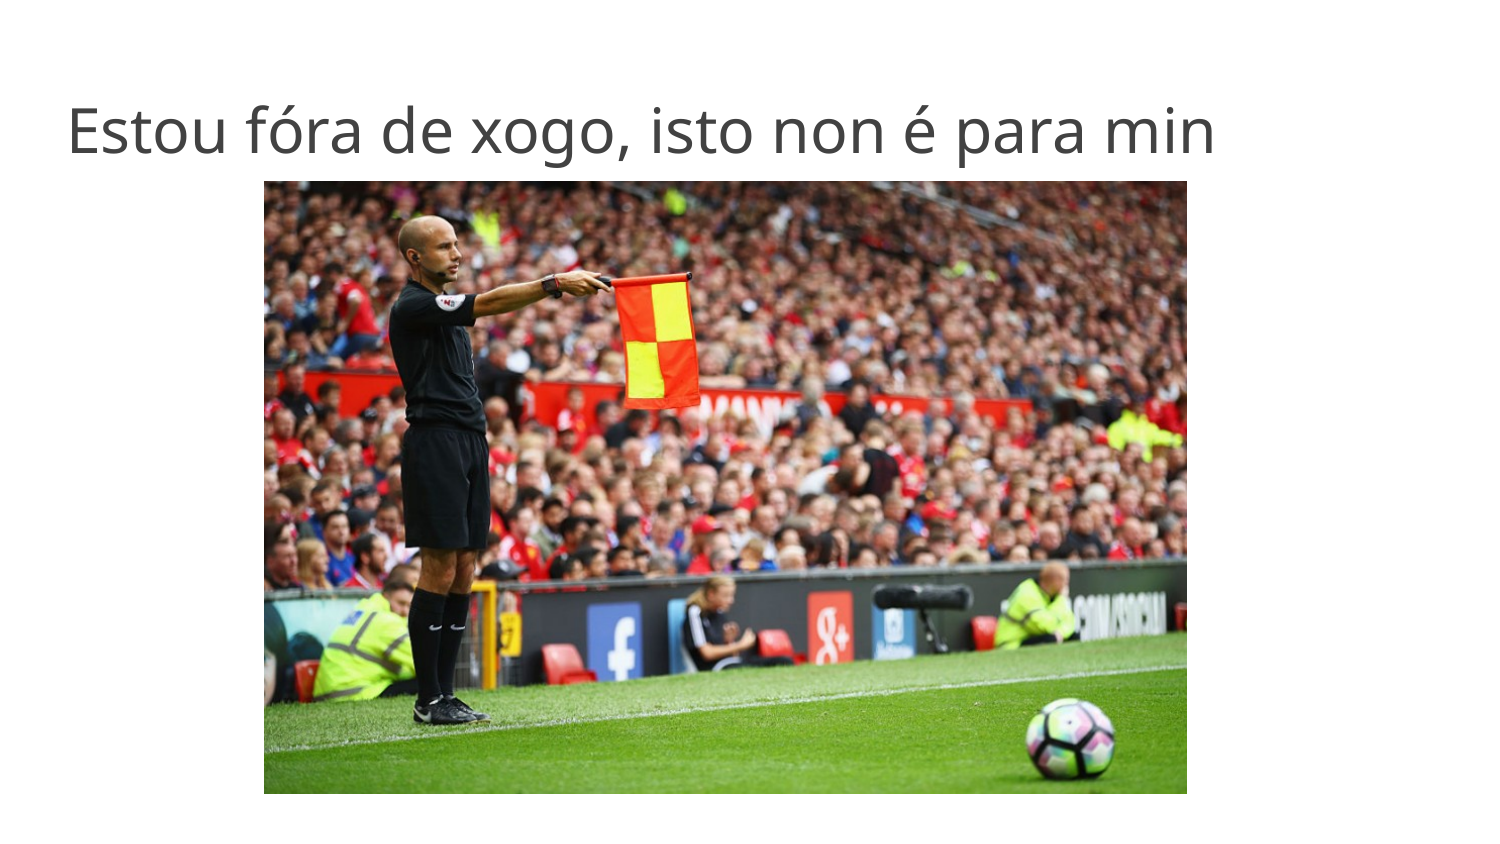

# Estou fóra de xogo, isto non é para min